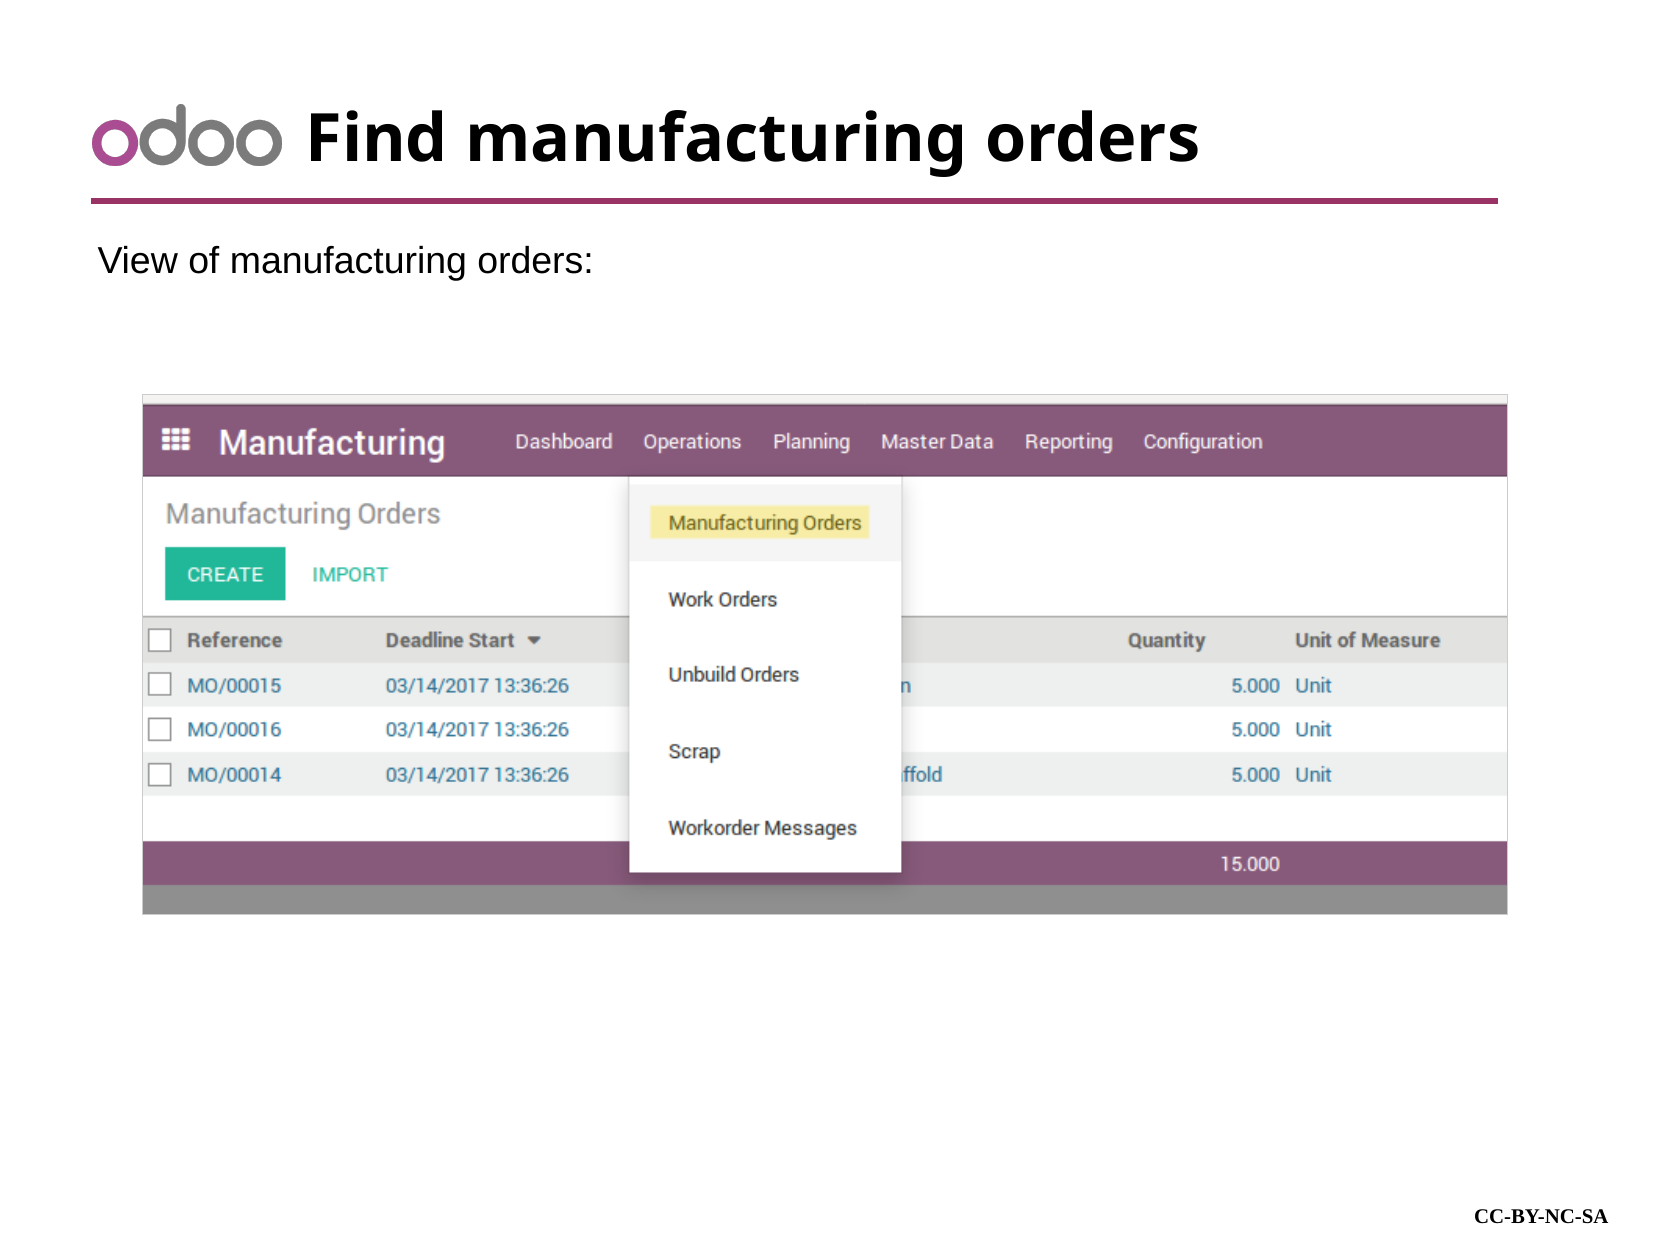

# Find manufacturing orders
View of manufacturing orders: